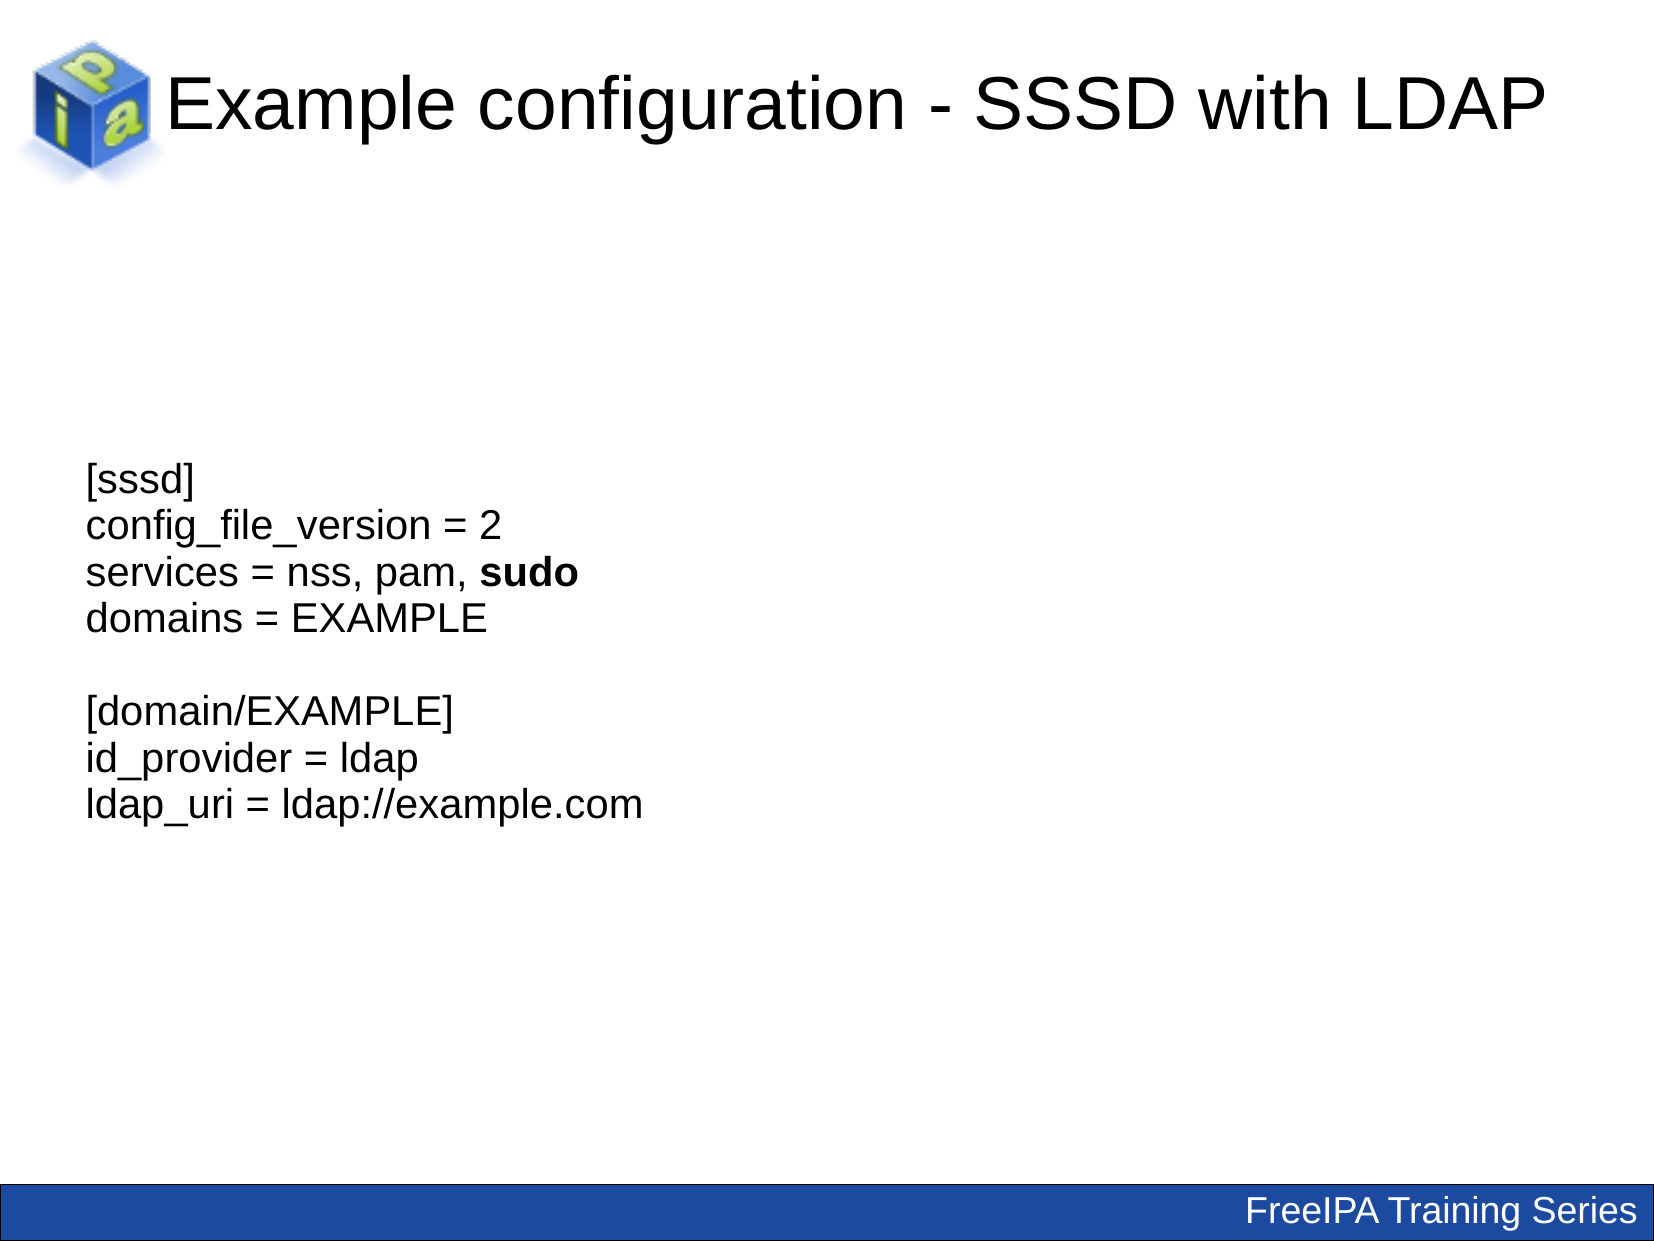

# Example configuration - SSSD with LDAP
[sssd]
config_file_version = 2
services = nss, pam, sudo
domains = EXAMPLE
[domain/EXAMPLE]
id_provider = ldap
ldap_uri = ldap://example.com